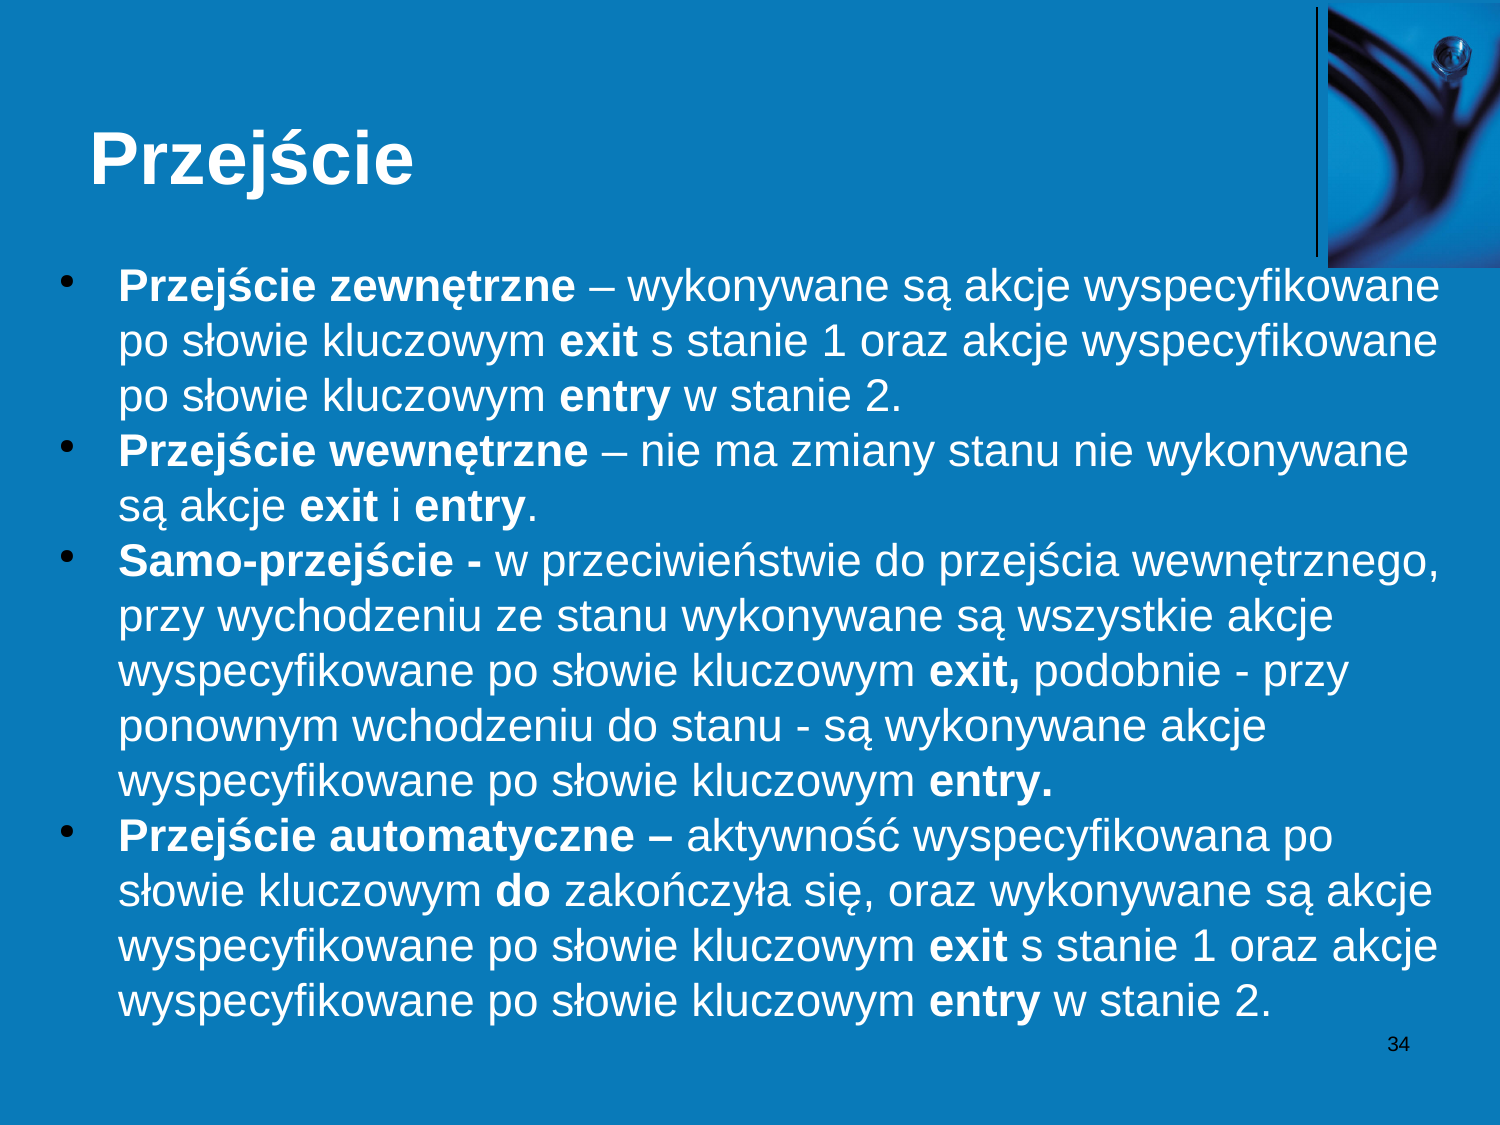

# Przejście
Przejście zewnętrzne – wykonywane są akcje wyspecyfikowane po słowie kluczowym exit s stanie 1 oraz akcje wyspecyfikowane po słowie kluczowym entry w stanie 2.
Przejście wewnętrzne – nie ma zmiany stanu nie wykonywane są akcje exit i entry.
Samo-przejście - w przeciwieństwie do przejścia wewnętrznego, przy wychodzeniu ze stanu wykonywane są wszystkie akcje wyspecyfikowane po słowie kluczowym exit, podobnie - przy ponownym wchodzeniu do stanu - są wykonywane akcje wyspecyfikowane po słowie kluczowym entry.
Przejście automatyczne – aktywność wyspecyfikowana po słowie kluczowym do zakończyła się, oraz wykonywane są akcje wyspecyfikowane po słowie kluczowym exit s stanie 1 oraz akcje wyspecyfikowane po słowie kluczowym entry w stanie 2.
34